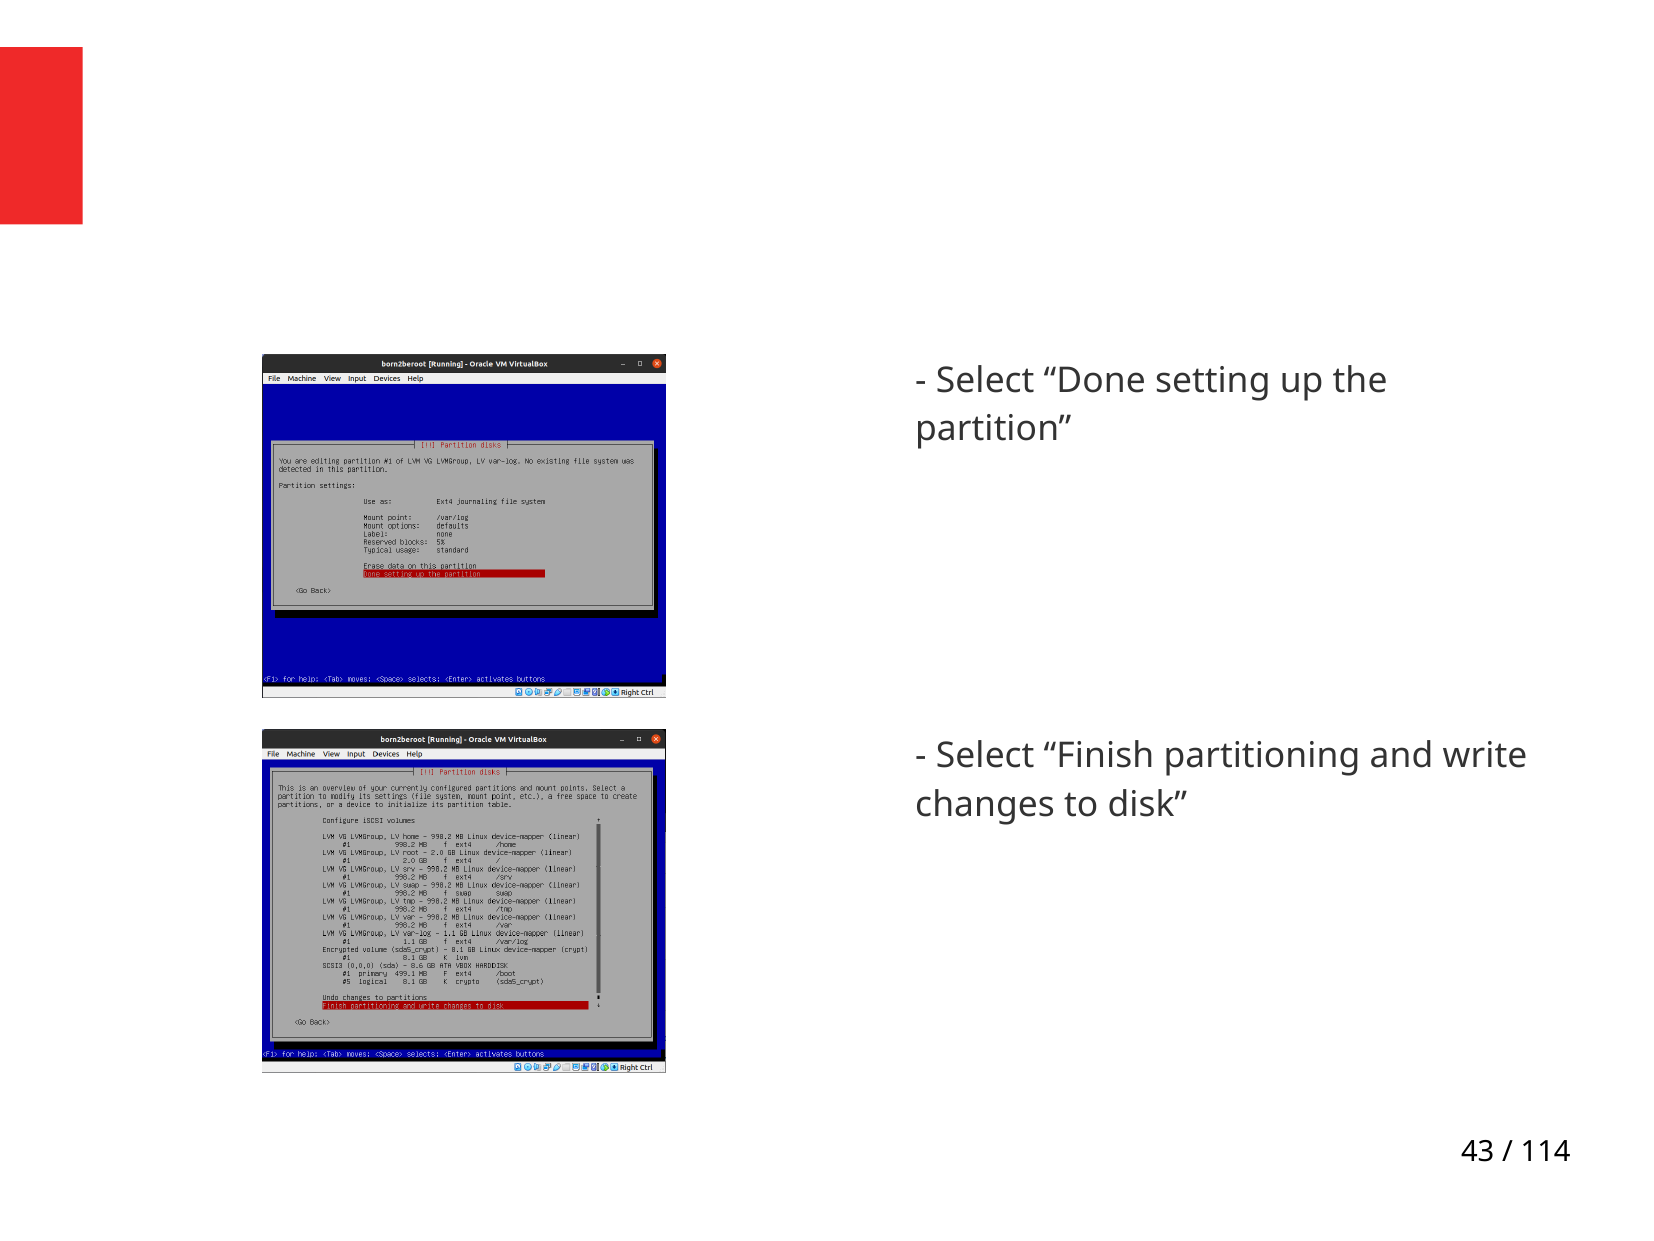

# - Select “Done setting up the partition”
- Select “Finish partitioning and write changes to disk”
43